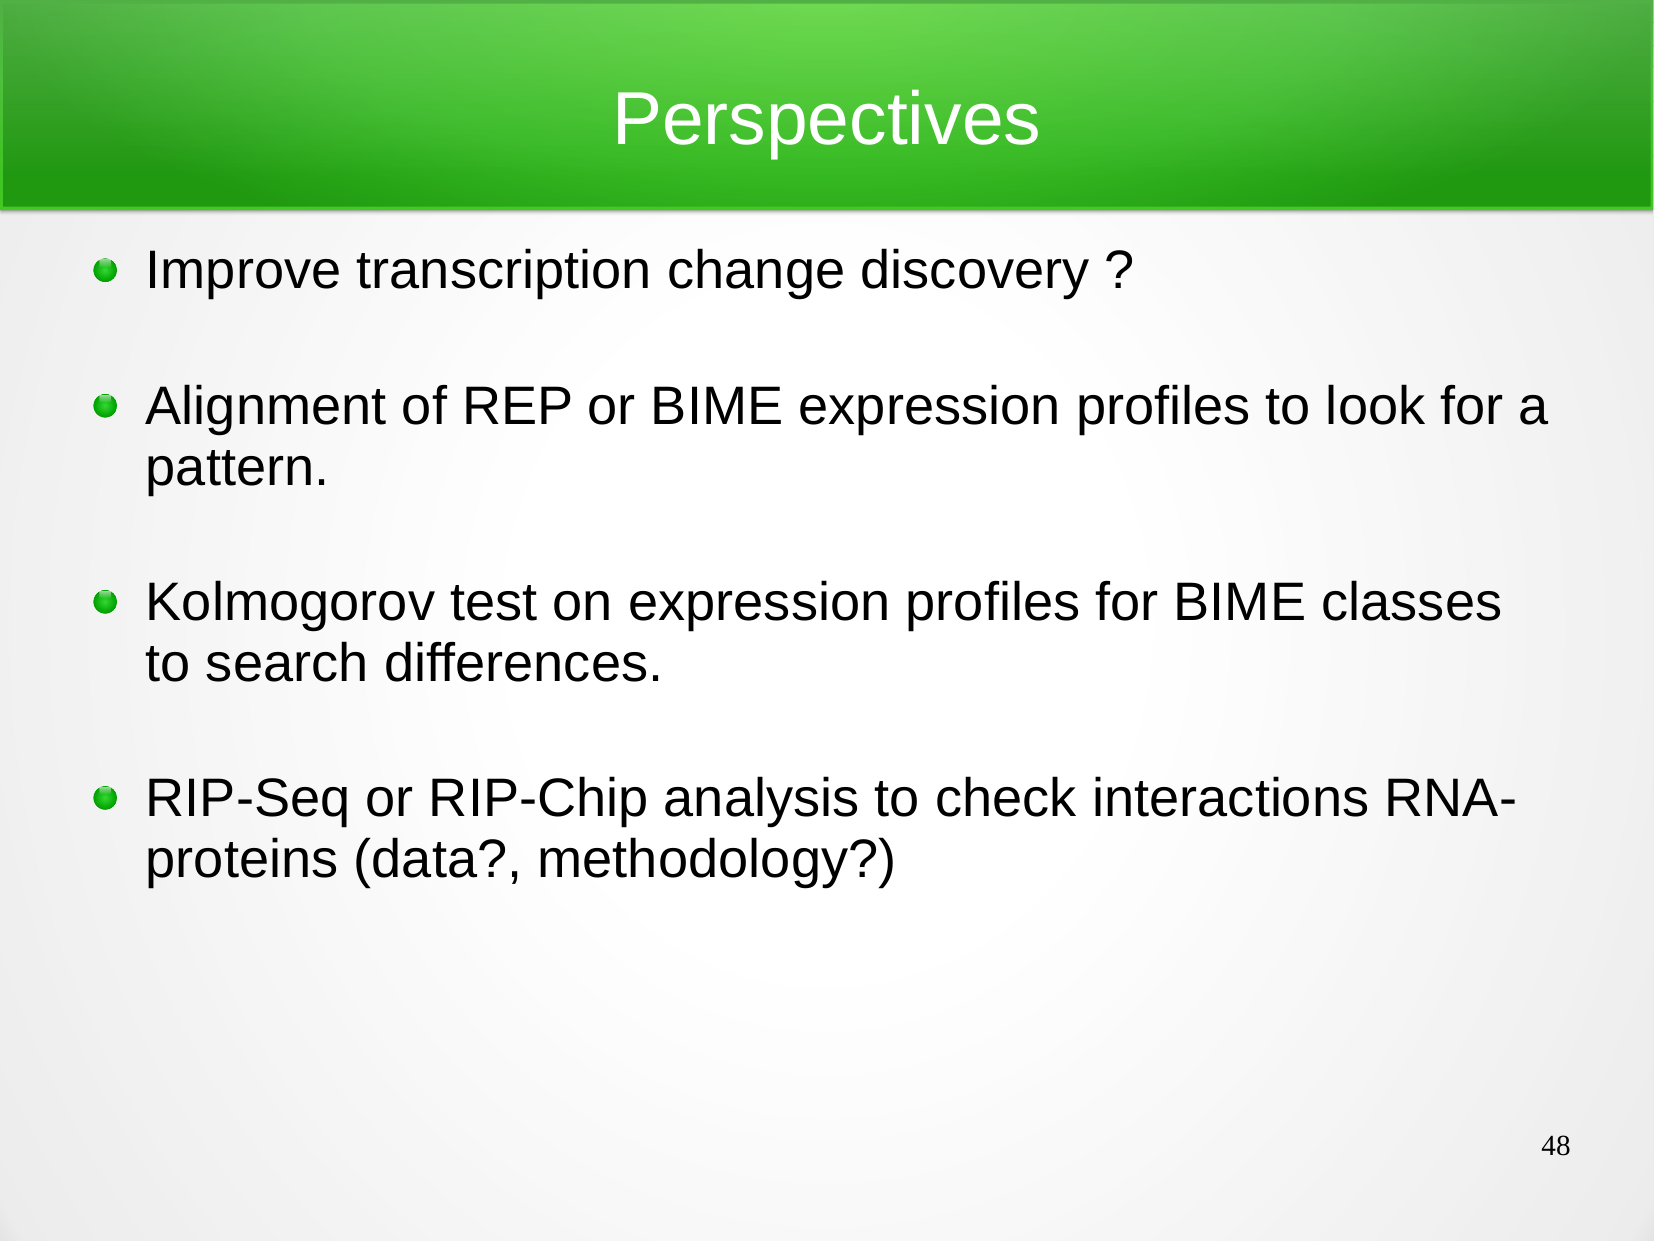

# Perspectives
Improve transcription change discovery ?
Alignment of REP or BIME expression profiles to look for a pattern.
Kolmogorov test on expression profiles for BIME classes to search differences.
RIP-Seq or RIP-Chip analysis to check interactions RNA-proteins (data?, methodology?)
48